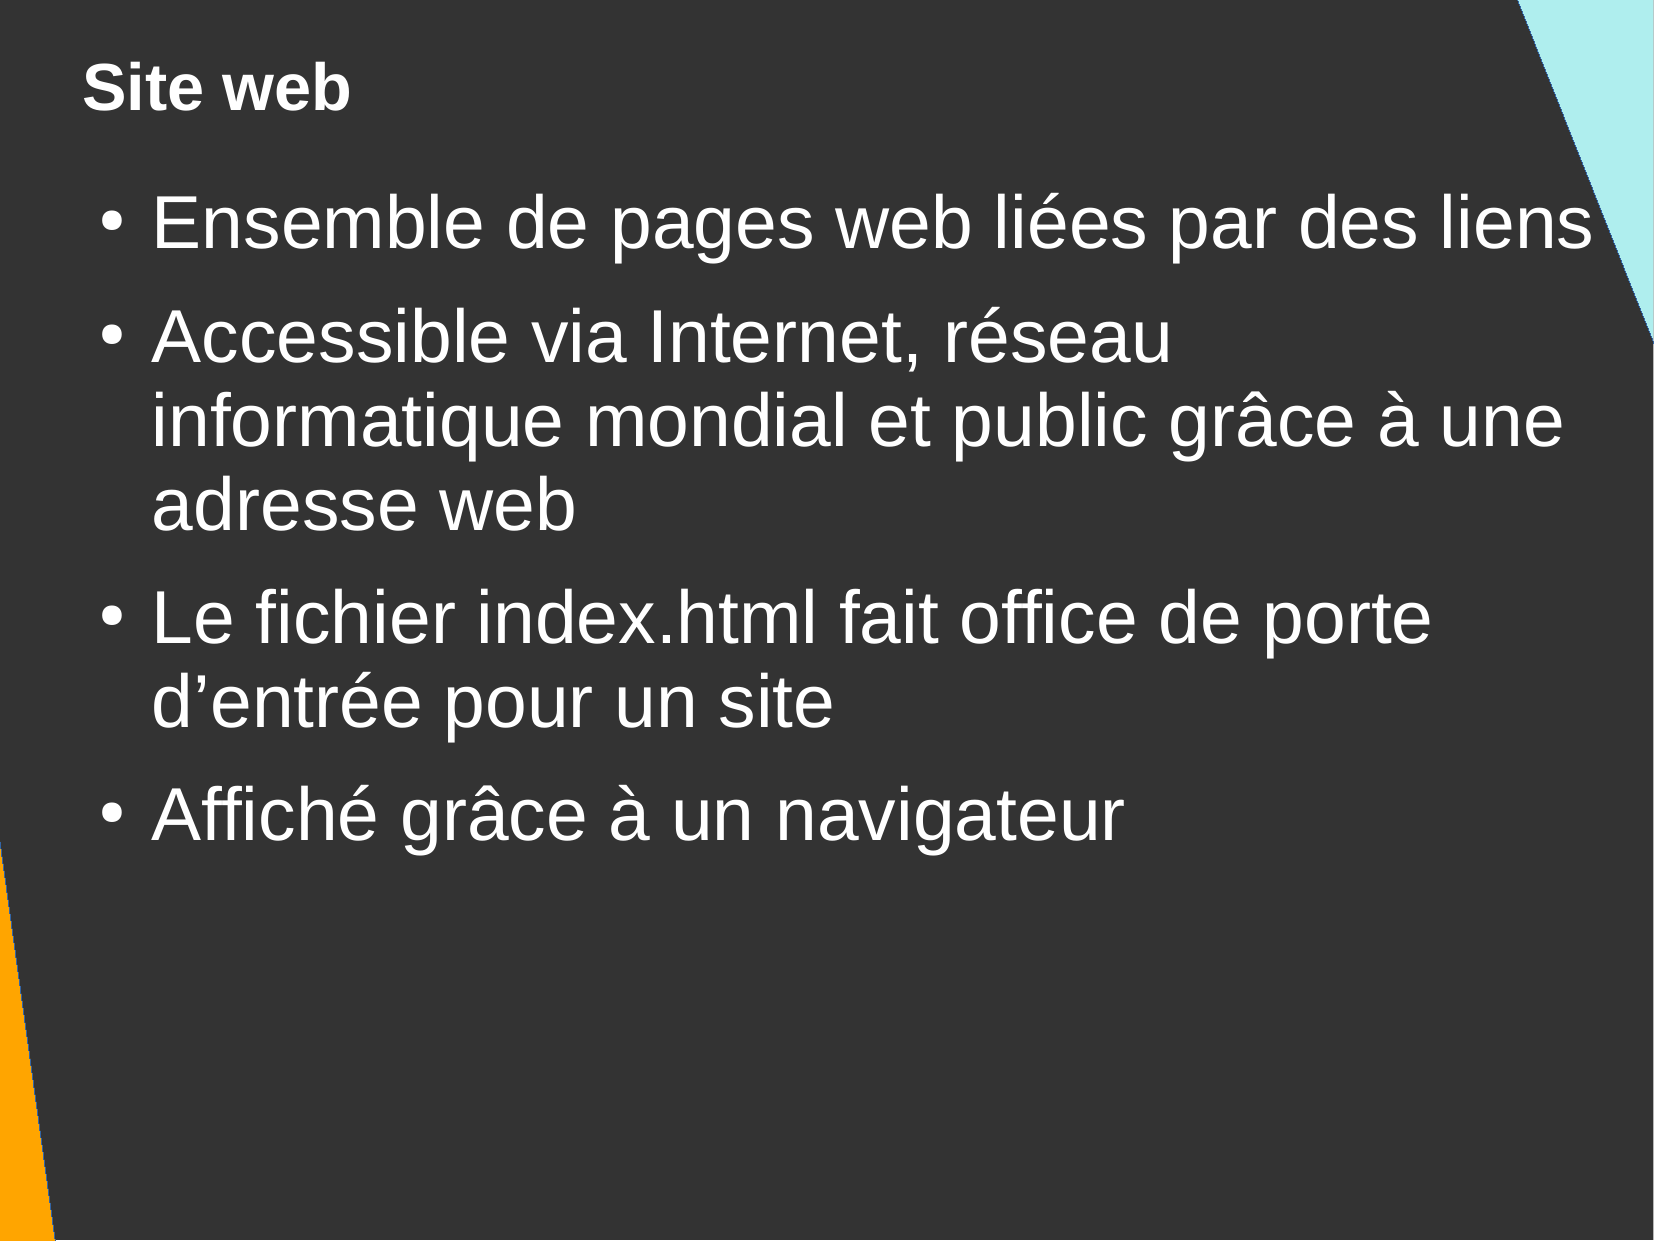

# Site web
Ensemble de pages web liées par des liens
Accessible via Internet, réseau informatique mondial et public grâce à une adresse web
Le fichier index.html fait office de porte d’entrée pour un site
Affiché grâce à un navigateur